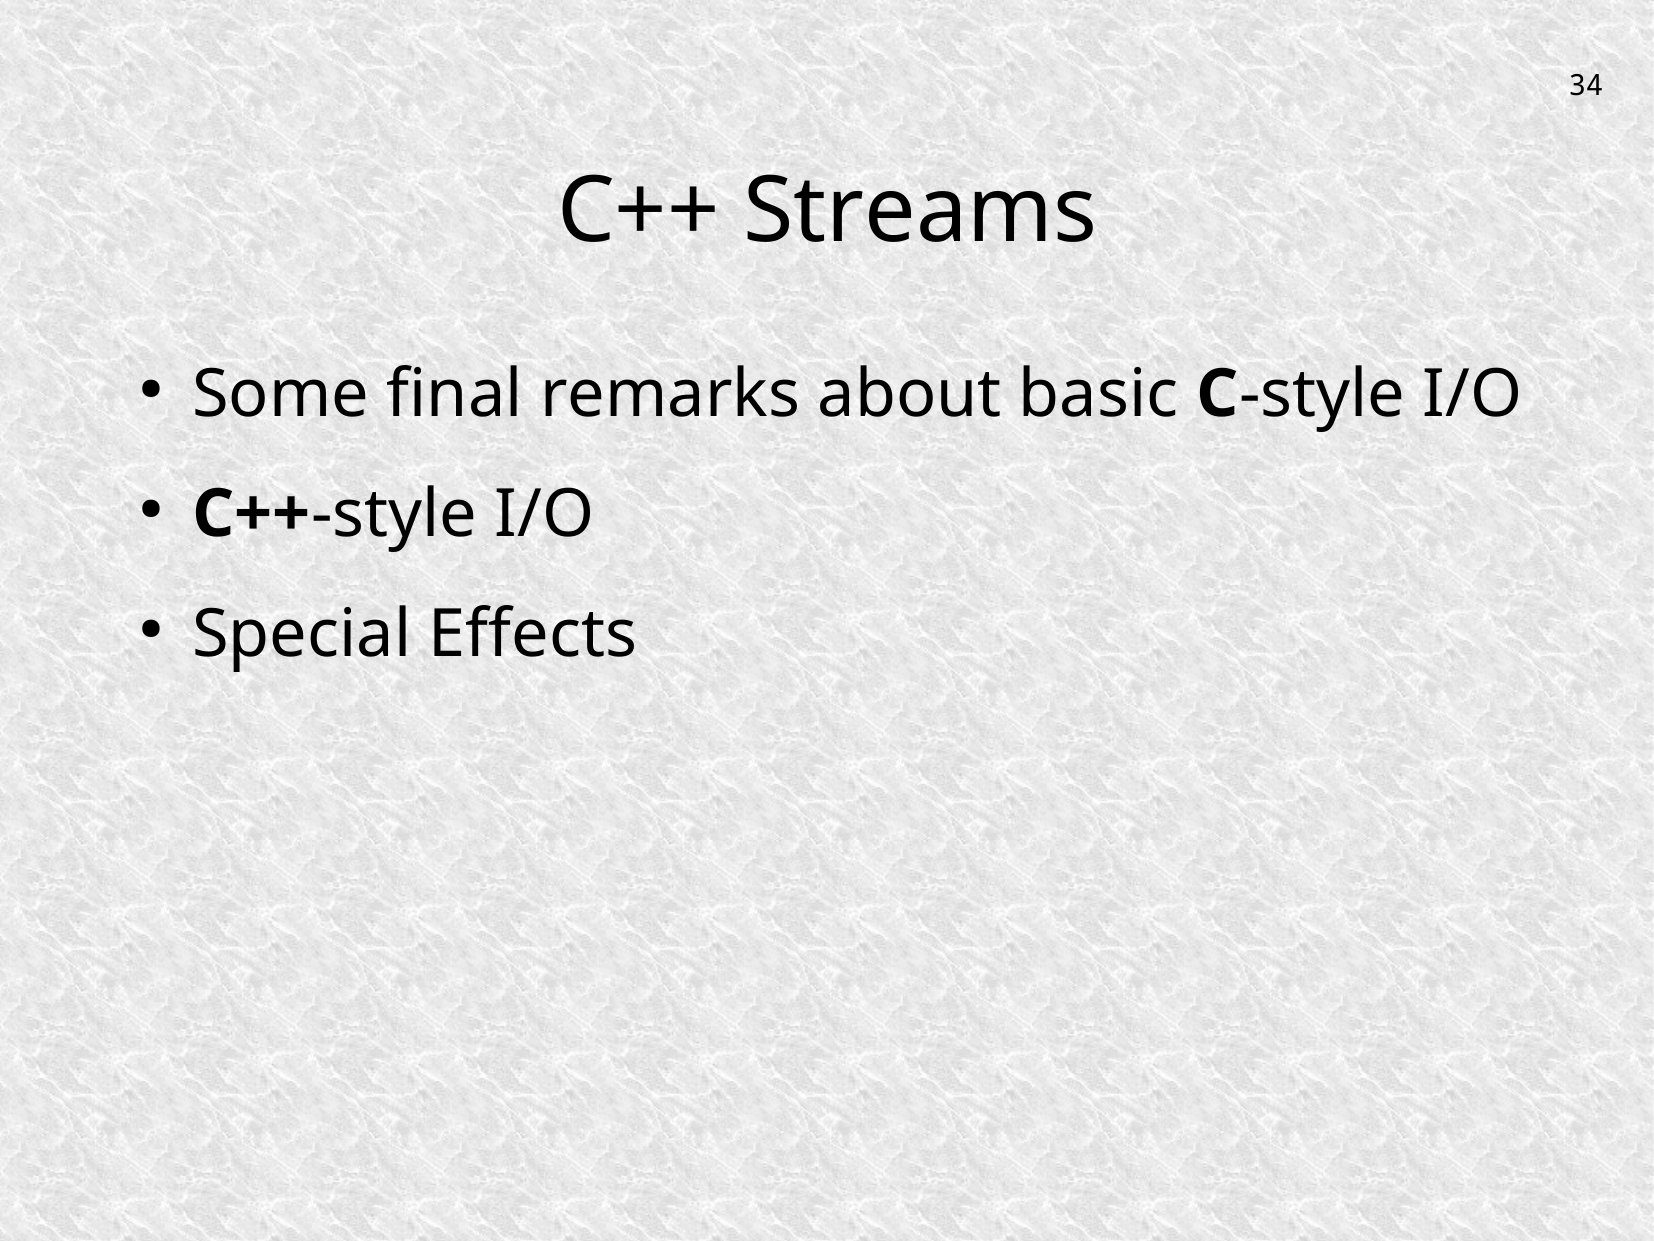

34
# C++ Streams
Some final remarks about basic C-style I/O
C++-style I/O
Special Effects